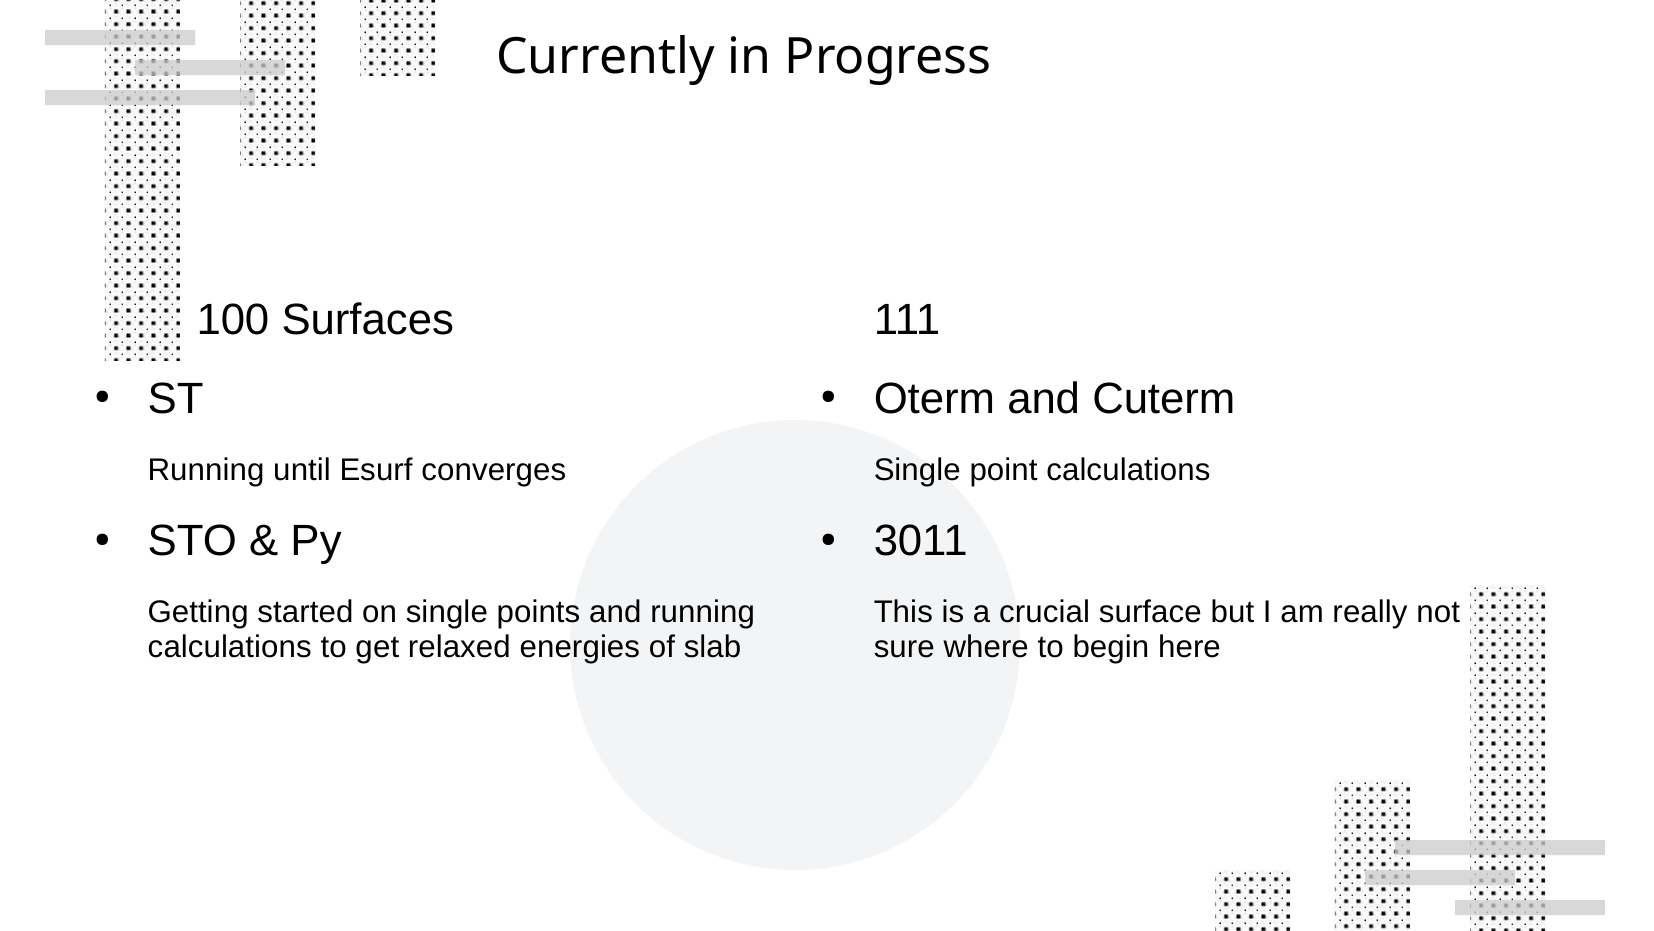

# Currently in Progress
 100 Surfaces
ST
Running until Esurf converges
STO & Py
Getting started on single points and running calculations to get relaxed energies of slab
111
Oterm and Cuterm
Single point calculations
3011
This is a crucial surface but I am really not sure where to begin here